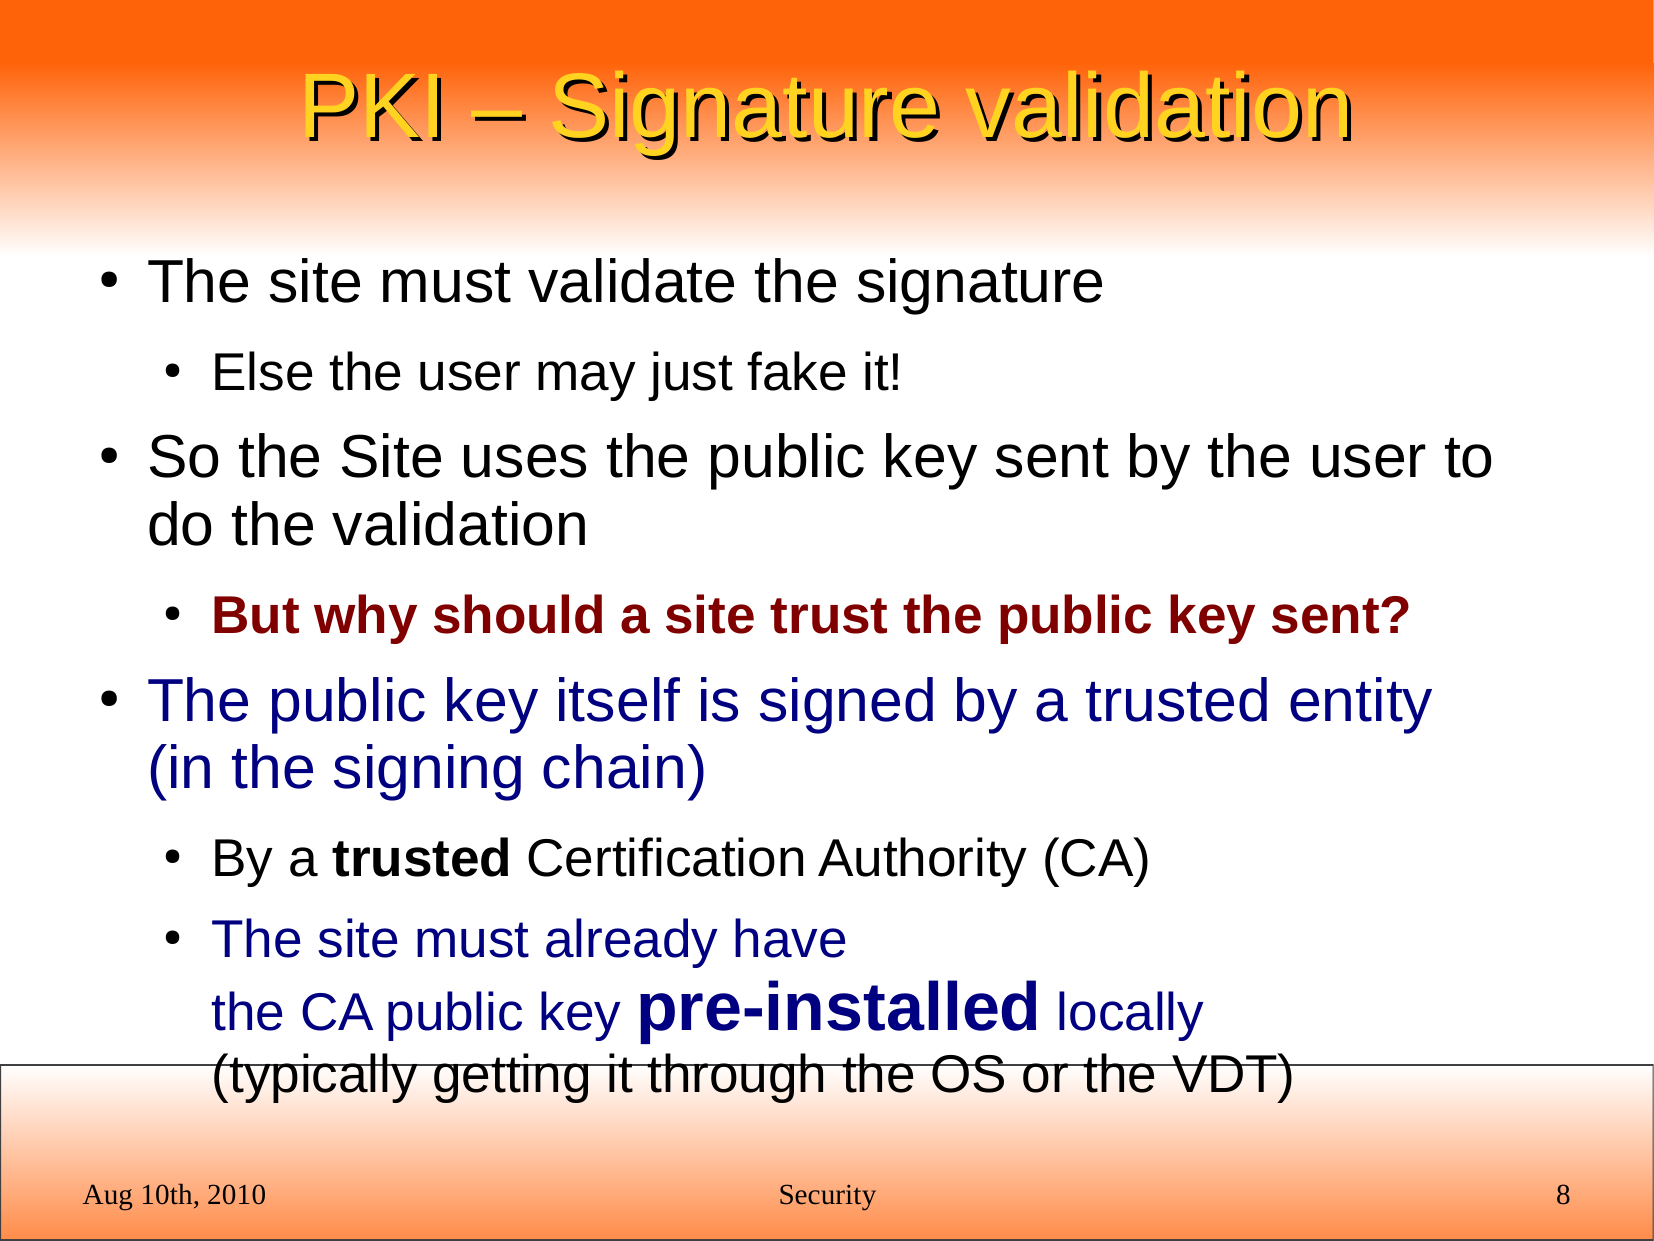

# PKI – Signature validation
The site must validate the signature
Else the user may just fake it!
So the Site uses the public key sent by the user to do the validation
But why should a site trust the public key sent?
The public key itself is signed by a trusted entity
(in the signing chain)
By a trusted Certification Authority (CA)
The site must already have
the CA public key pre-installed locally
(typically getting it through the OS or the VDT)
Aug 10th, 2010
Security
8